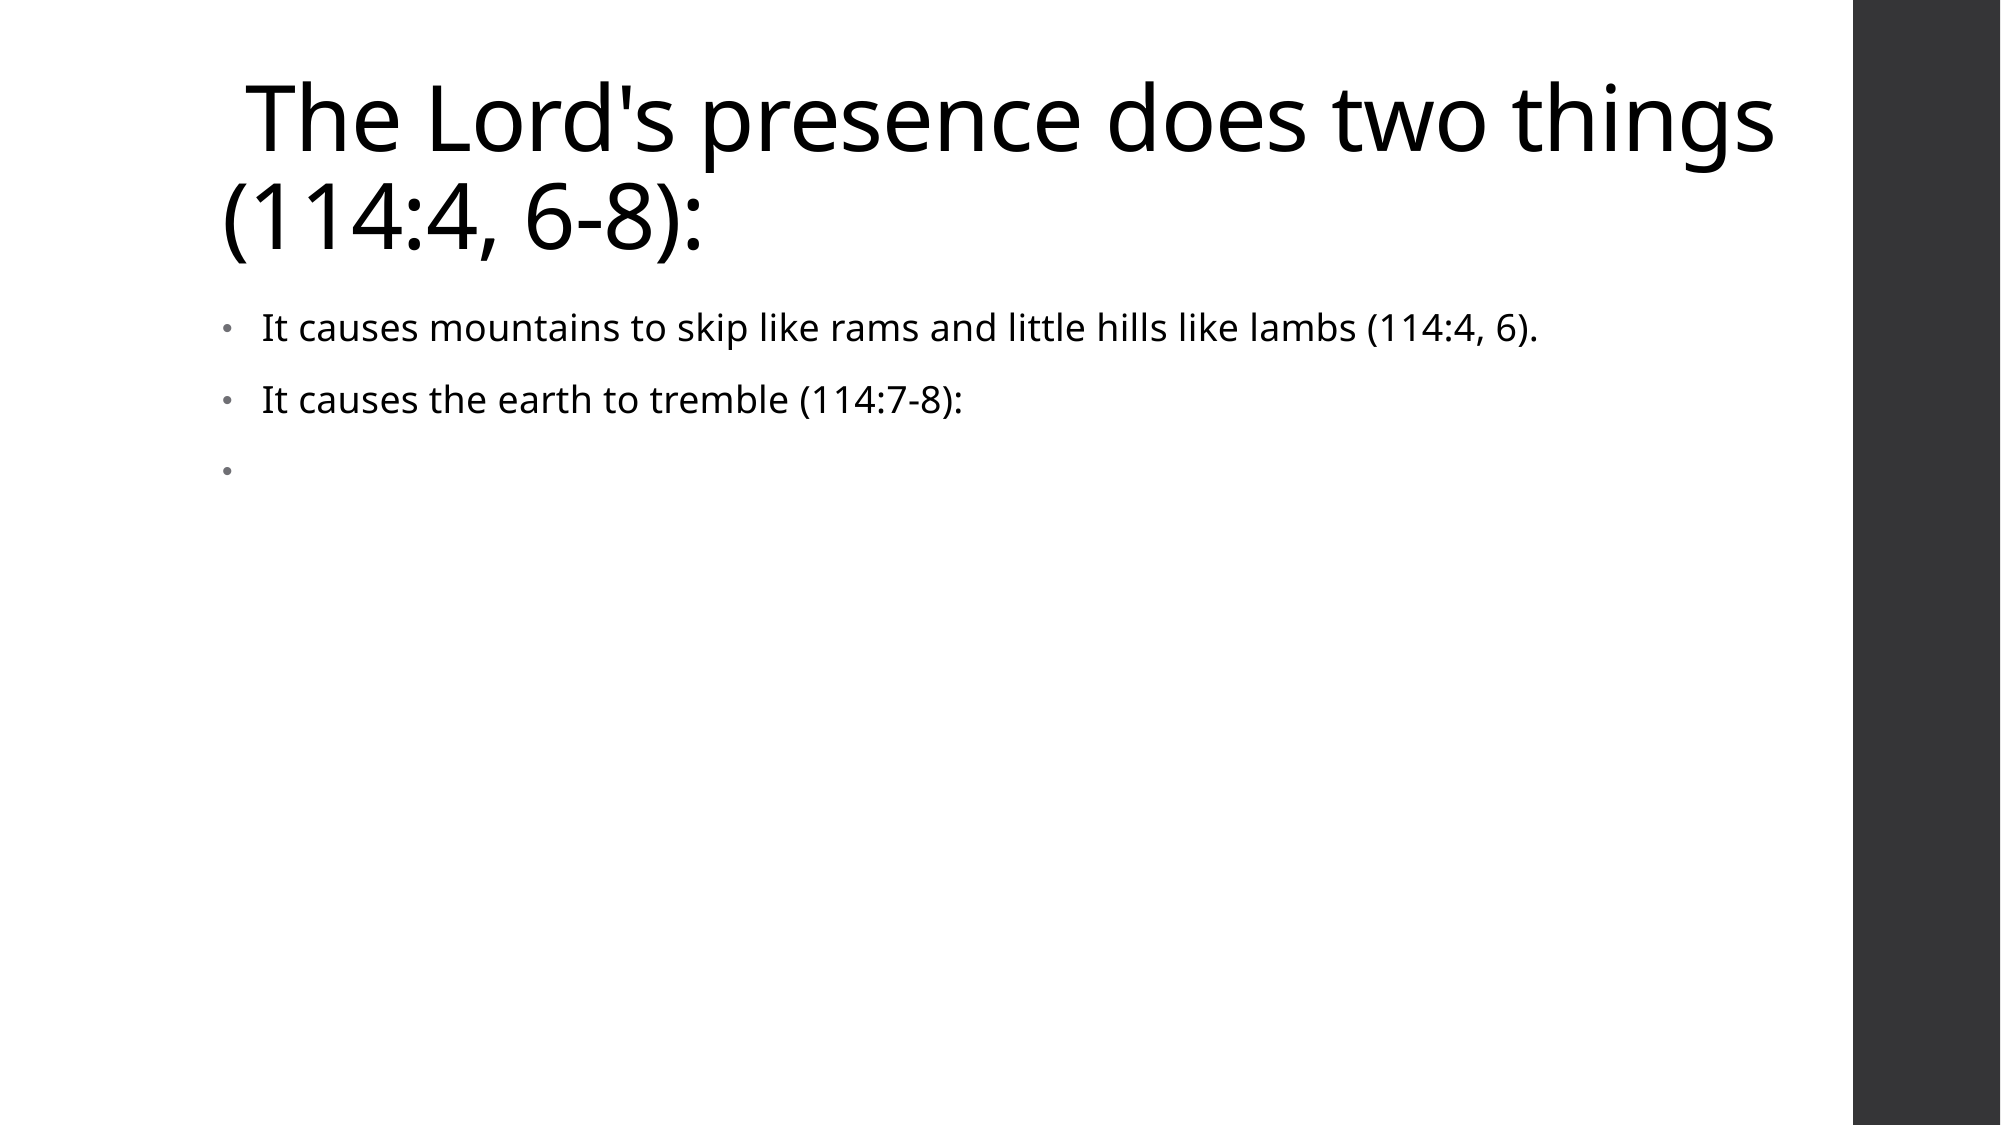

# The Lord's presence does two things (114:4, 6-8):
 It causes mountains to skip like rams and little hills like lambs (114:4, 6).
 It causes the earth to tremble (114:7-8):